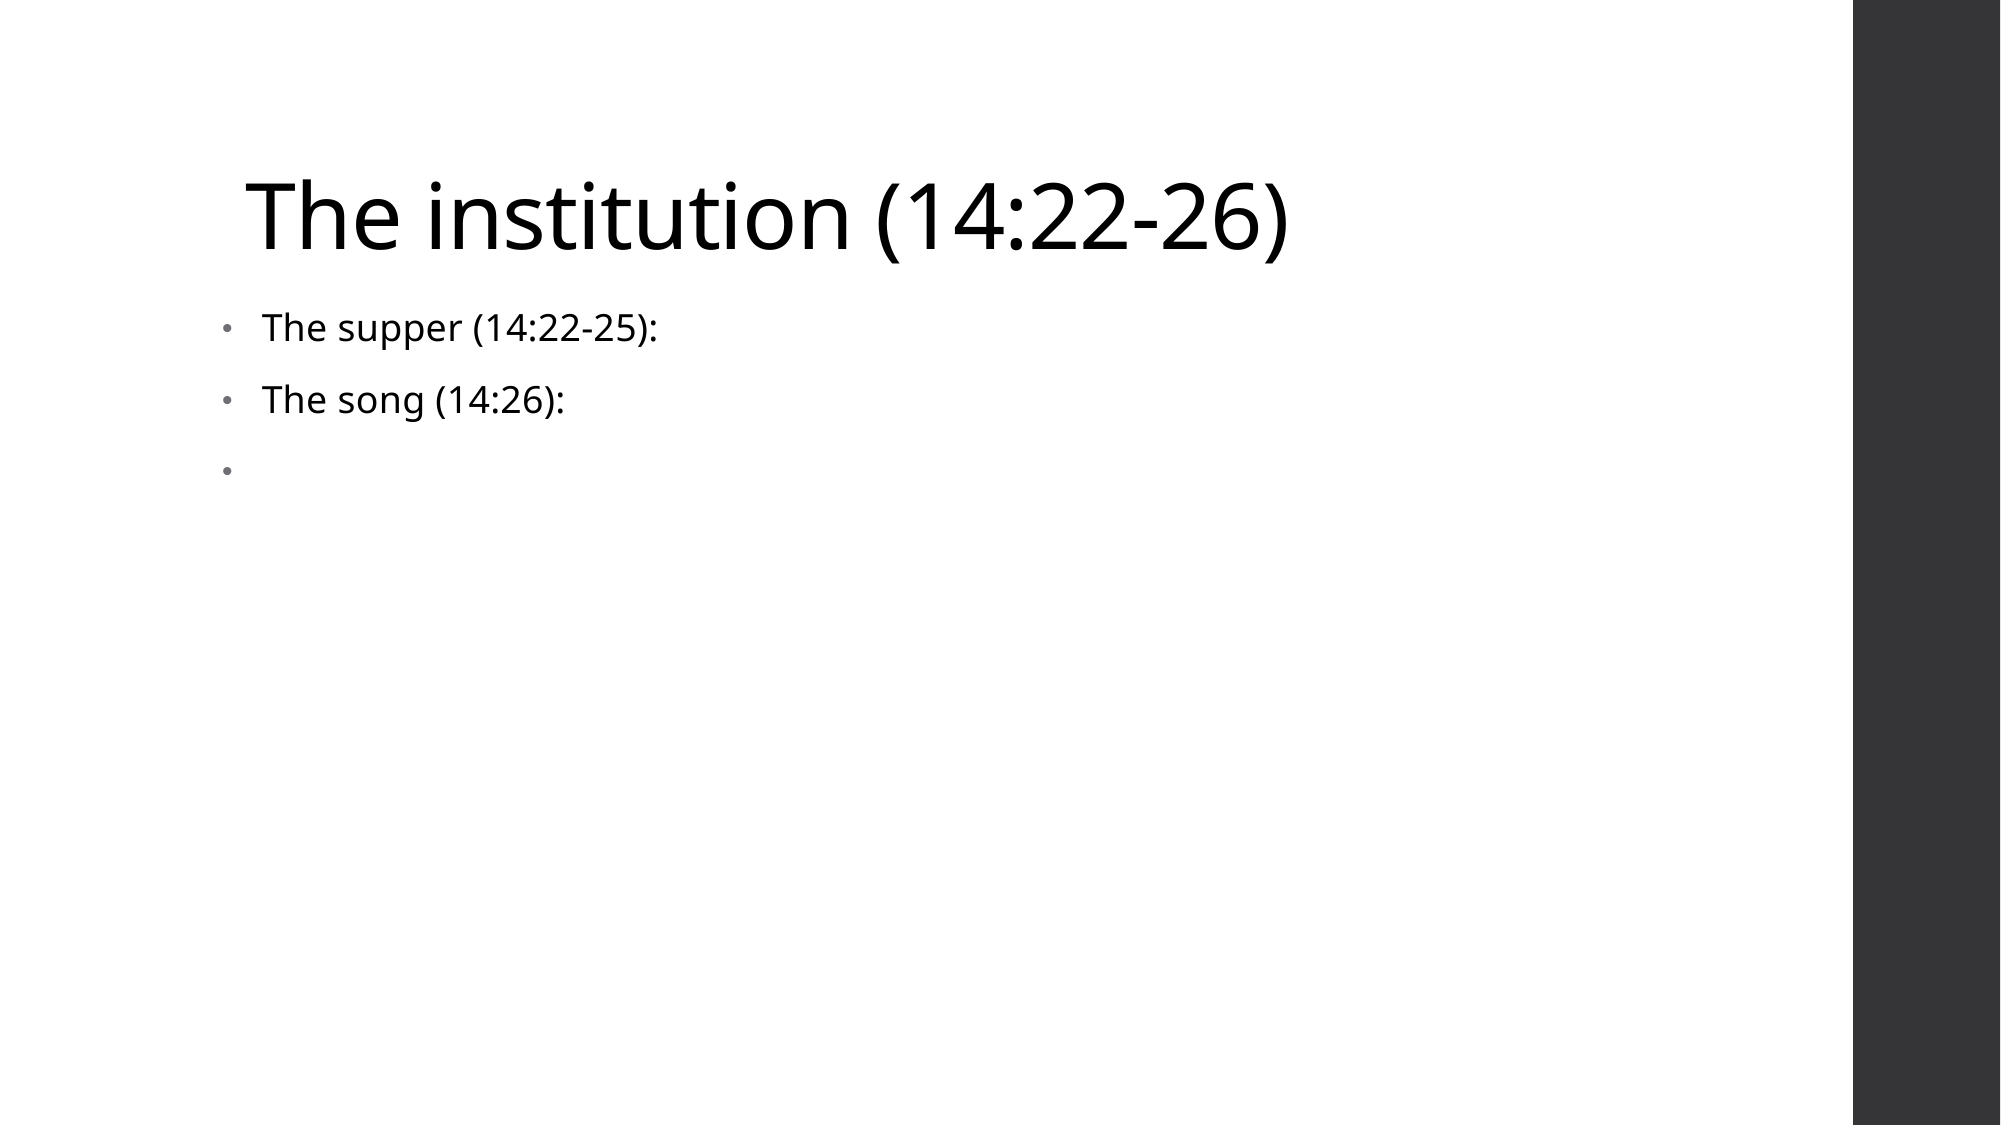

# The institution (14:22-26)
 The supper (14:22-25):
 The song (14:26):